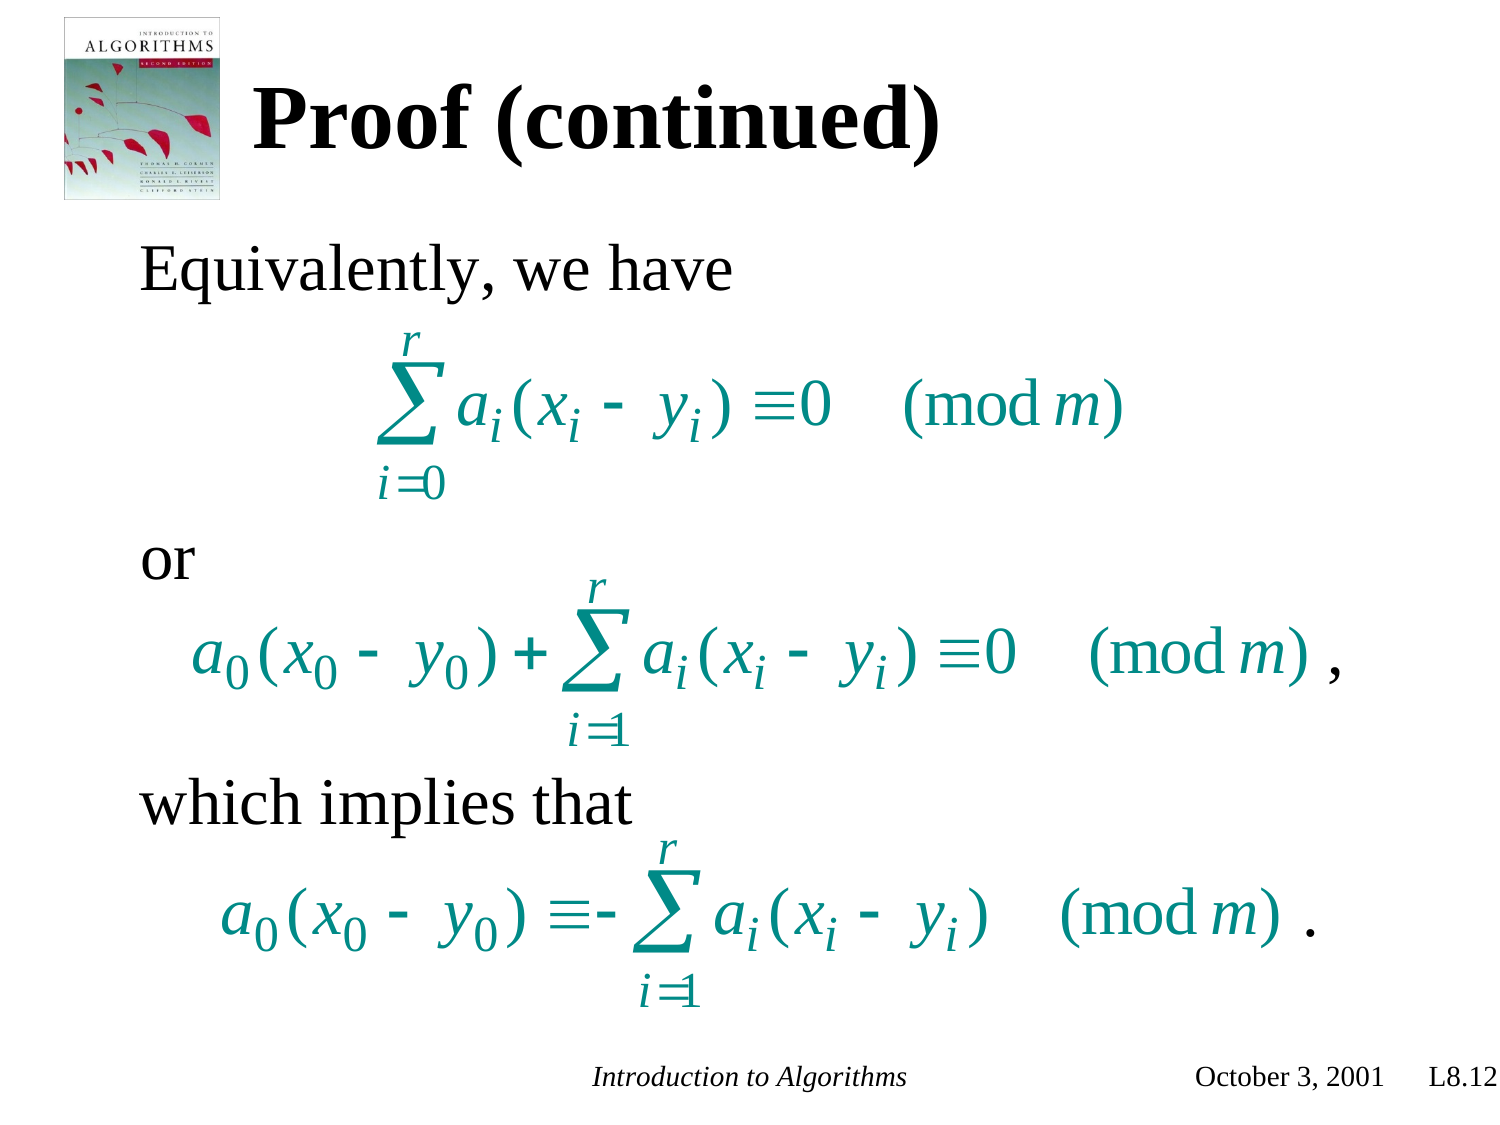

Proof (continued)
Equivalently, we have
or
,
which implies that
.
Introduction to Algorithms
October 3, 2001 L8.